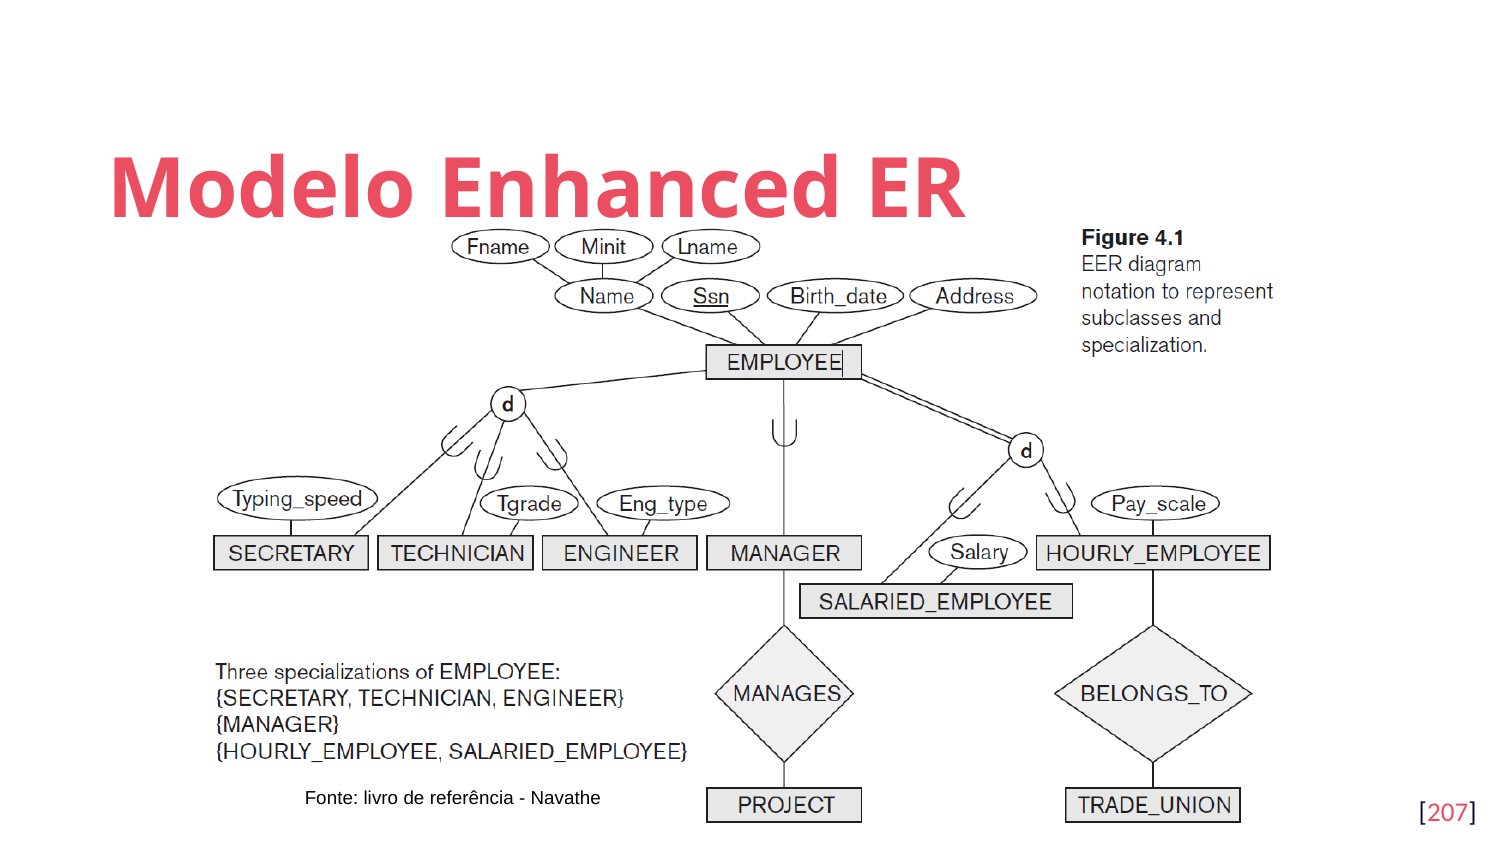

Modelo Enhanced ER
Fonte: livro de referência - Navathe